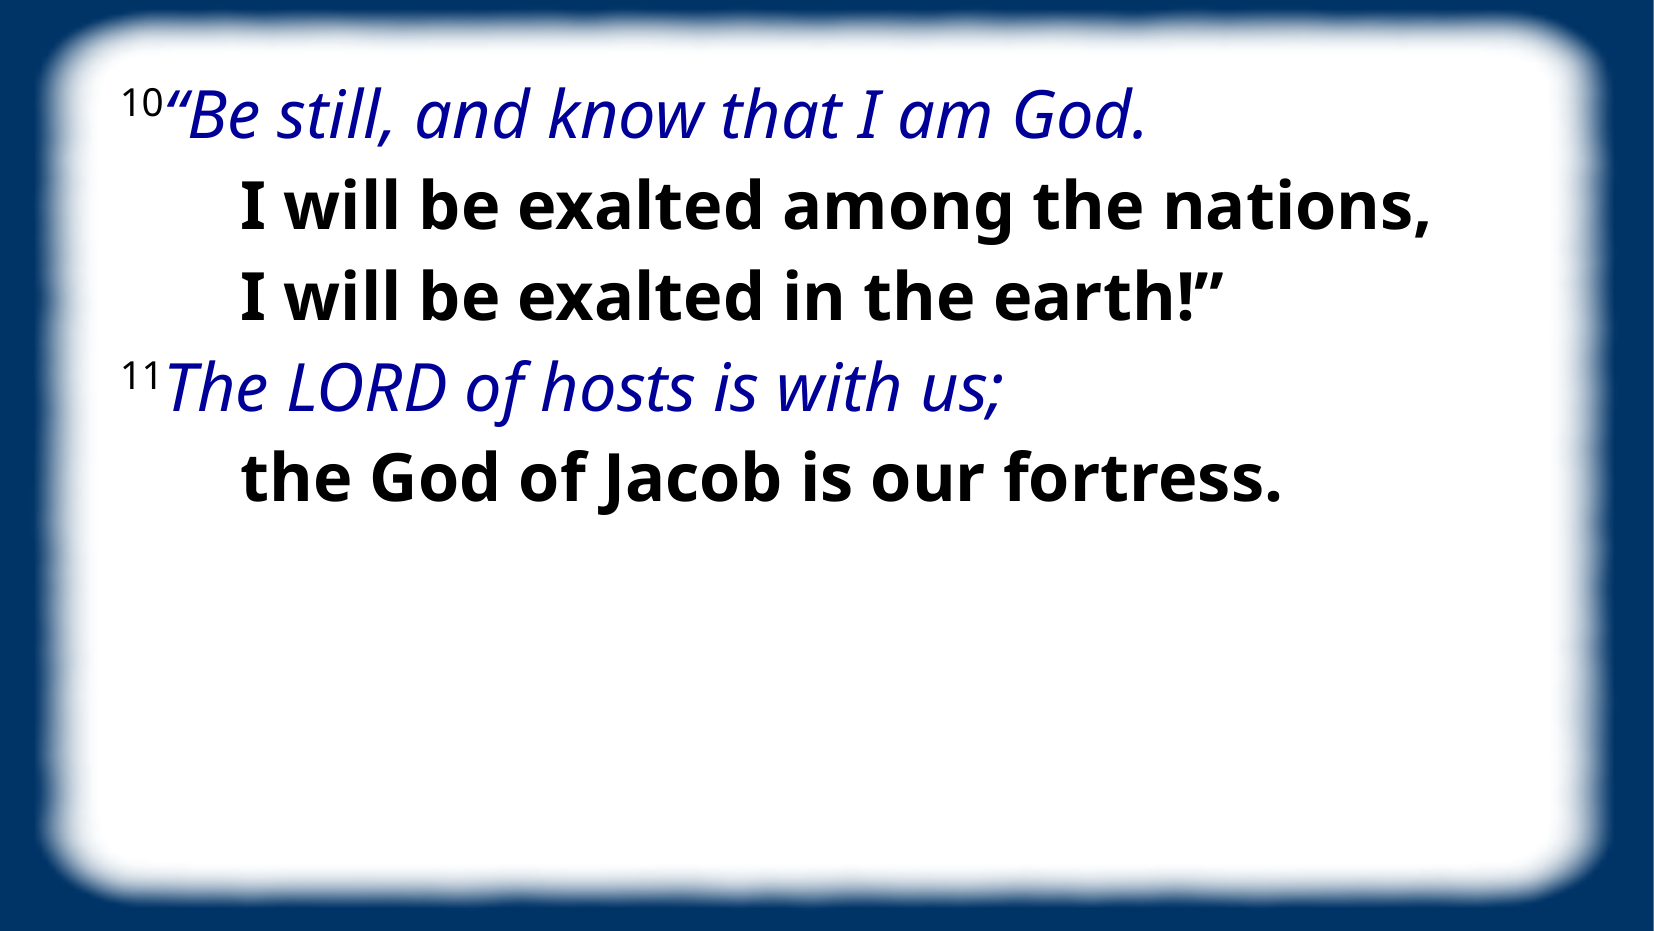

10“Be still, and know that I am God.
 I will be exalted among the nations,
 I will be exalted in the earth!”
11The LORD of hosts is with us;
 the God of Jacob is our fortress.